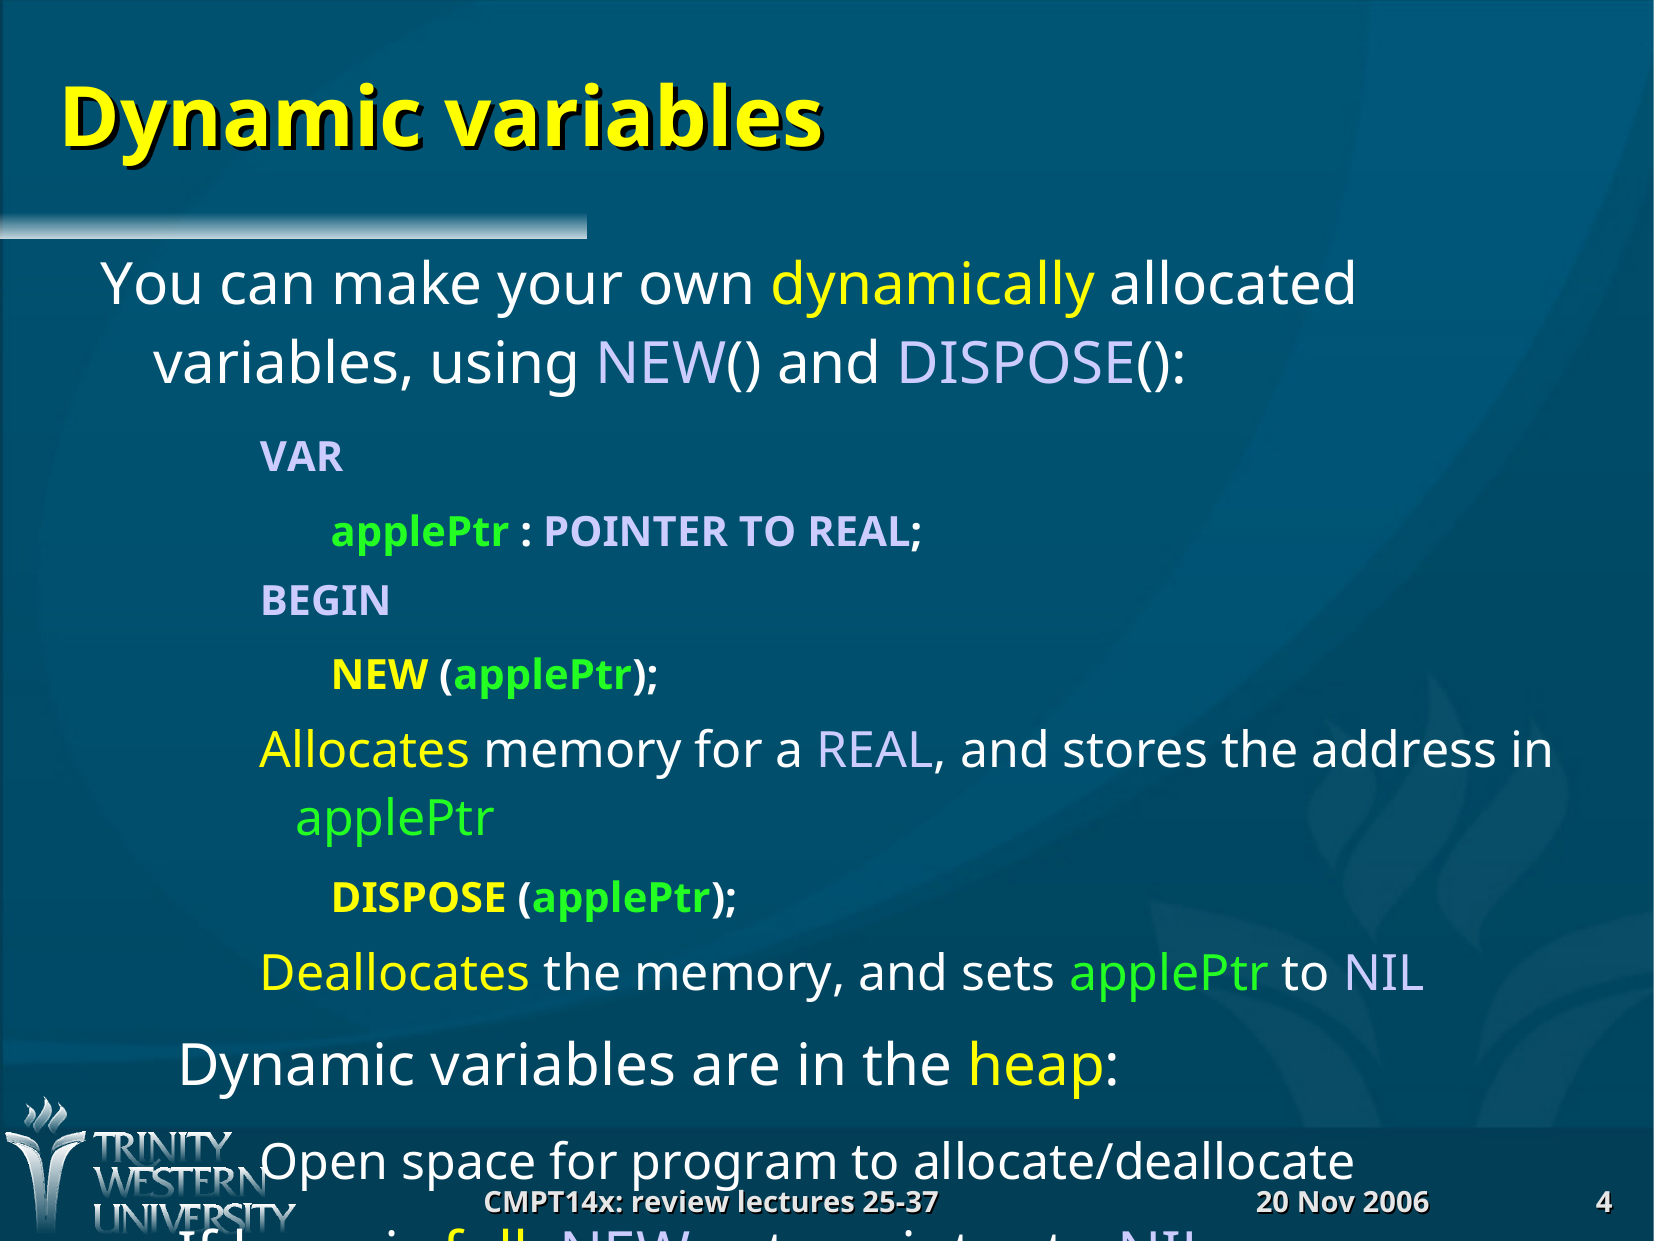

# Dynamic variables
You can make your own dynamically allocated variables, using NEW() and DISPOSE():
VAR
applePtr : POINTER TO REAL;
BEGIN
NEW (applePtr);
Allocates memory for a REAL, and stores the address in applePtr
DISPOSE (applePtr);
Deallocates the memory, and sets applePtr to NIL
Dynamic variables are in the heap:
Open space for program to allocate/deallocate
If heap is full, NEW sets pointer to NIL
CMPT14x: review lectures 25-37
20 Nov 2006
4